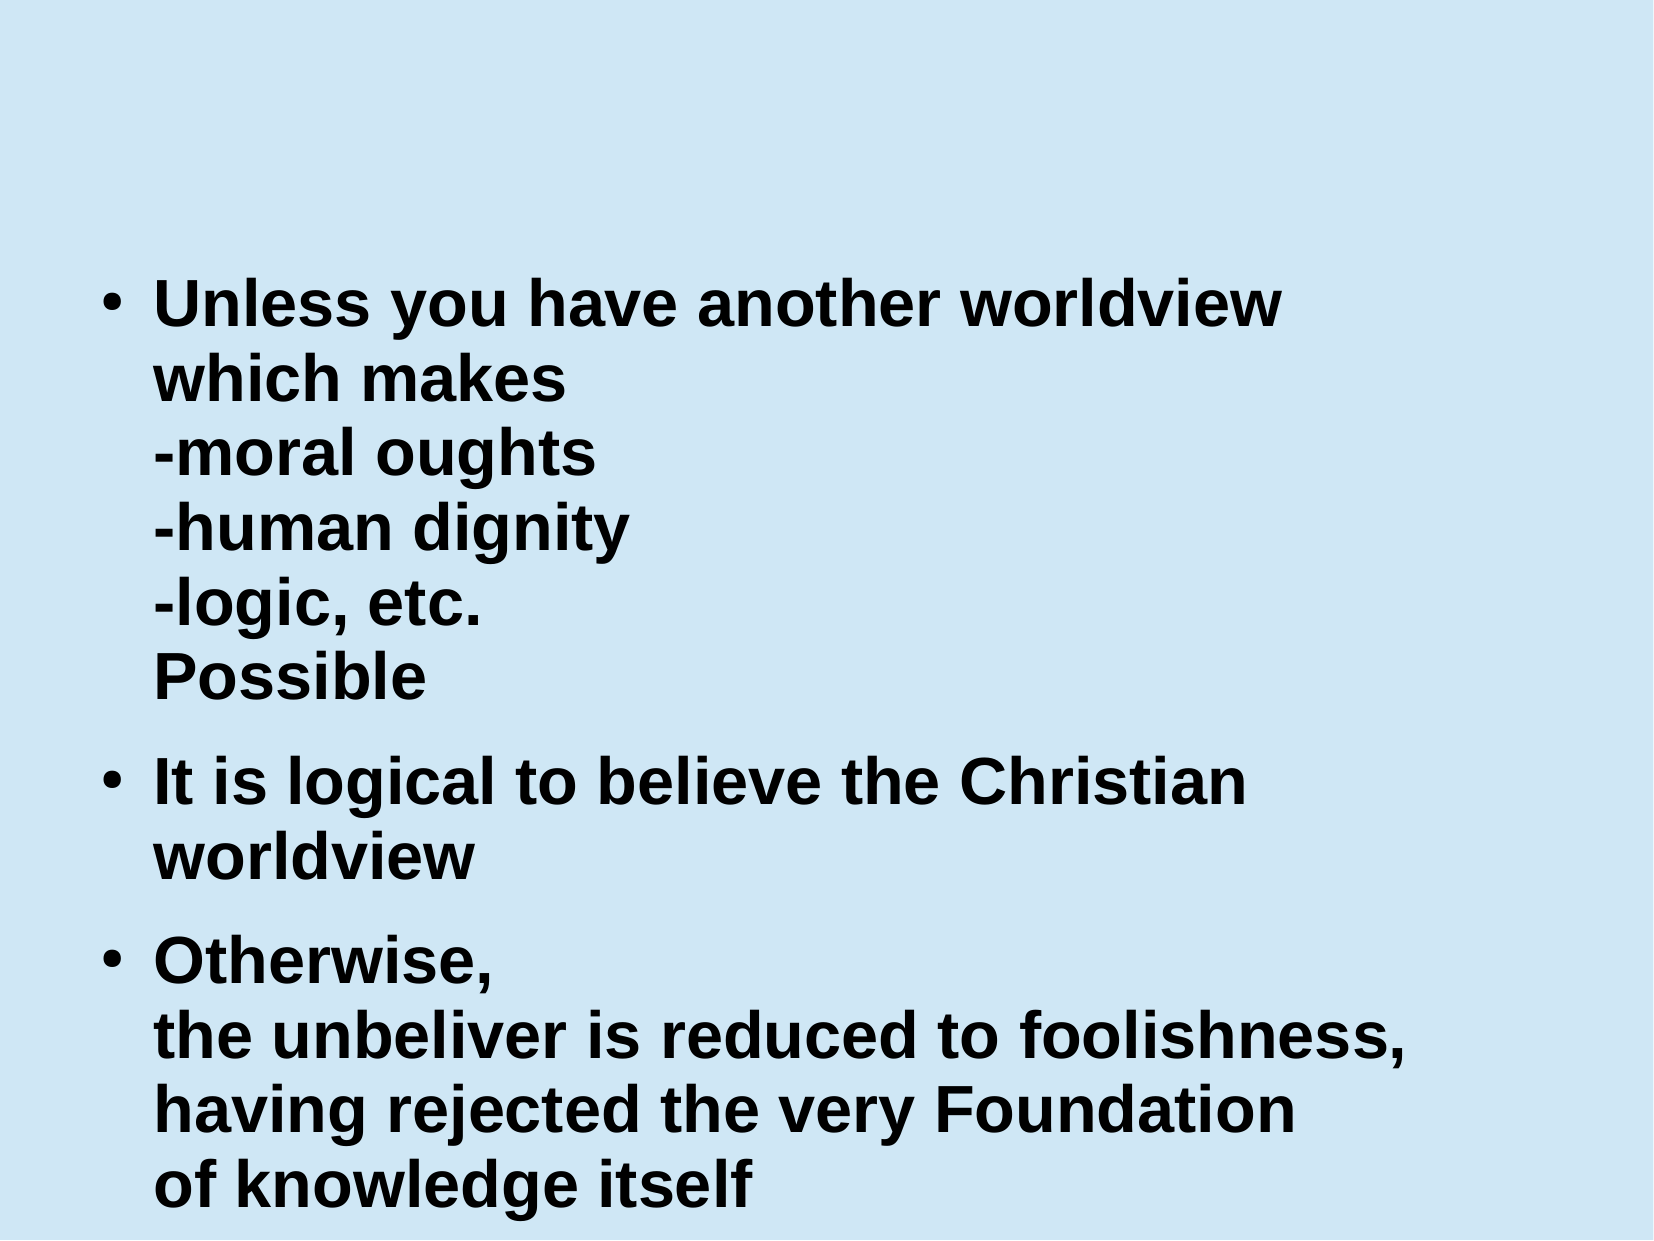

#
Unless you have another worldview
which makes
-moral oughts
-human dignity
-logic, etc.
Possible
It is logical to believe the Christian worldview
Otherwise,
the unbeliver is reduced to foolishness,
having rejected the very Foundation
of knowledge itself